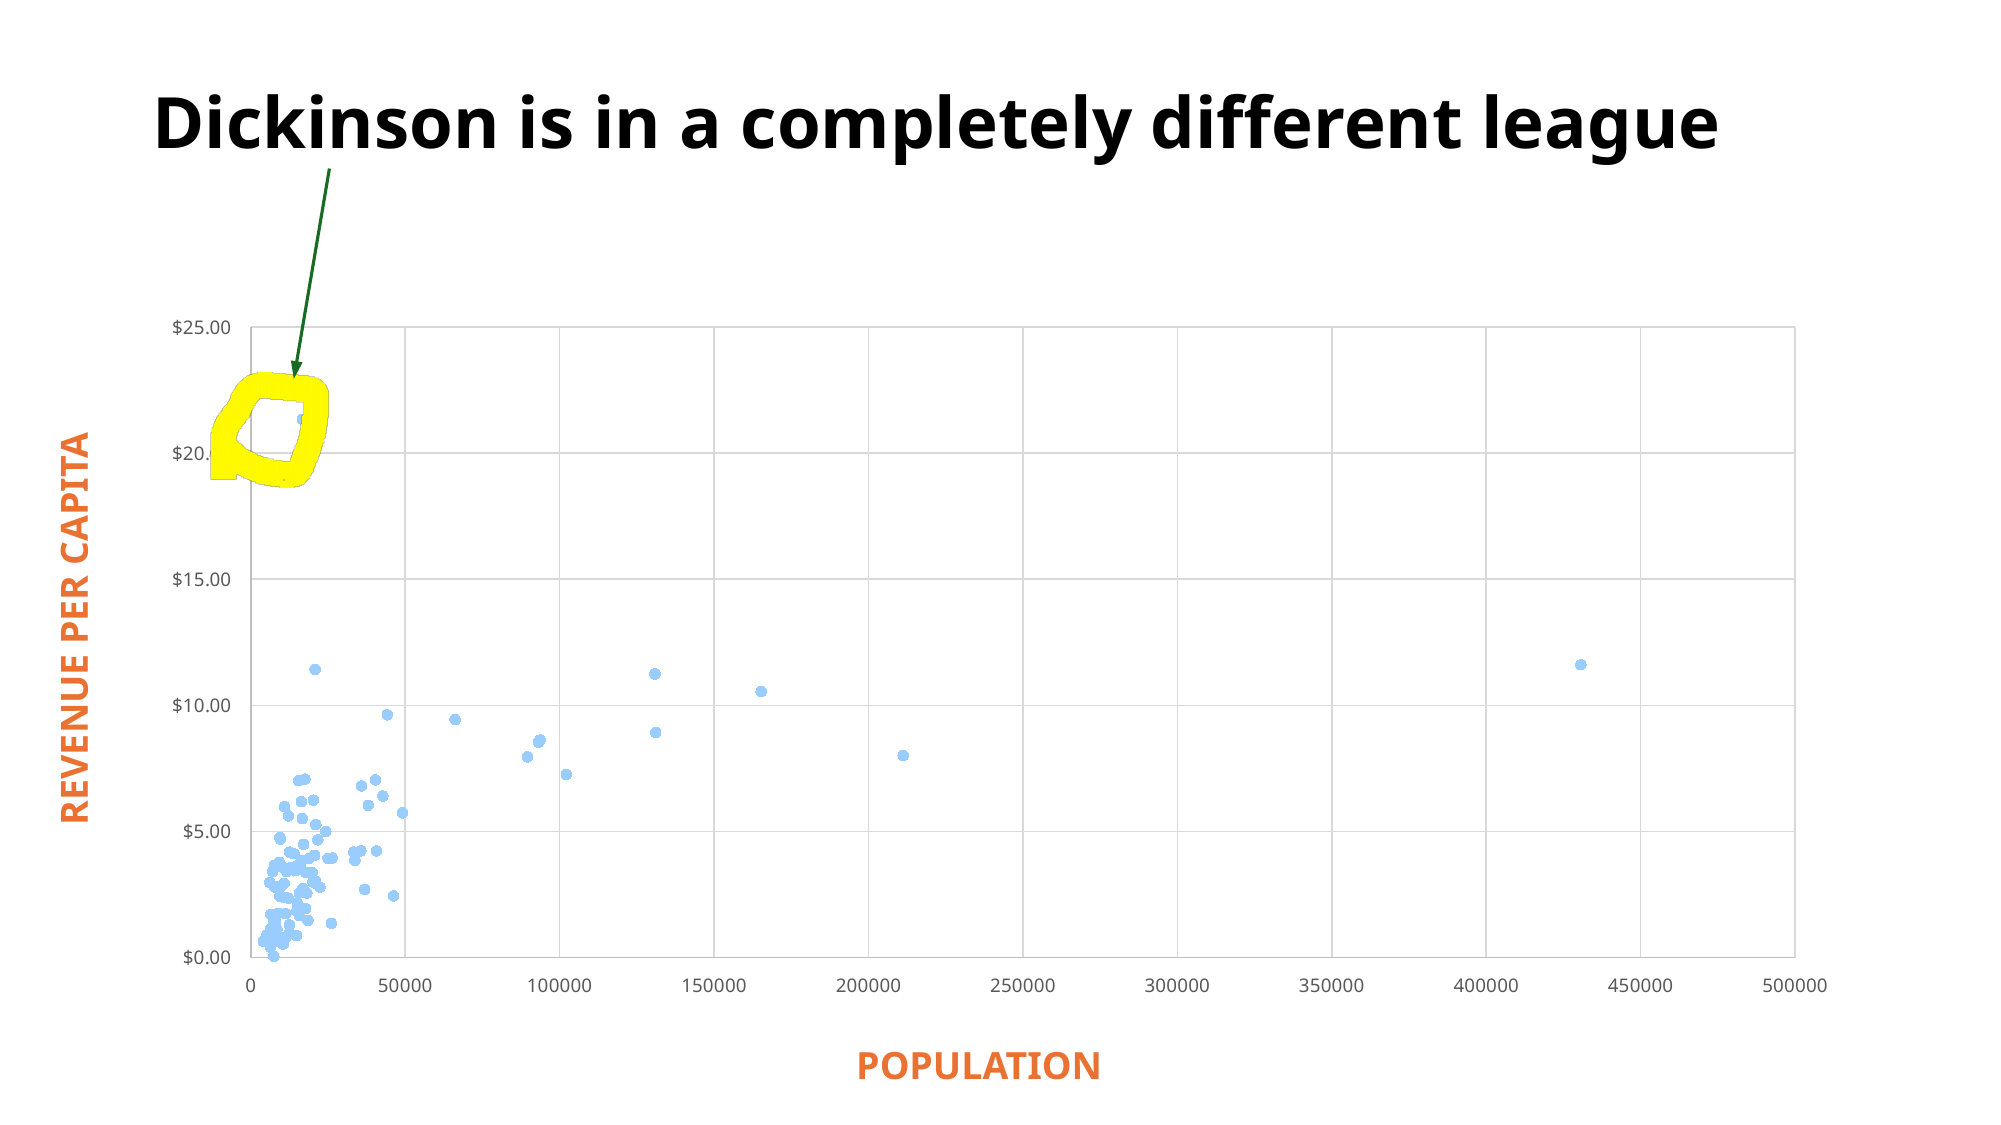

# Dickinson is in a completely different league
REVENUE PER CAPITA
### Chart
| Category | bacardi_revenue_per_capita |
|---|---|
POPULATION